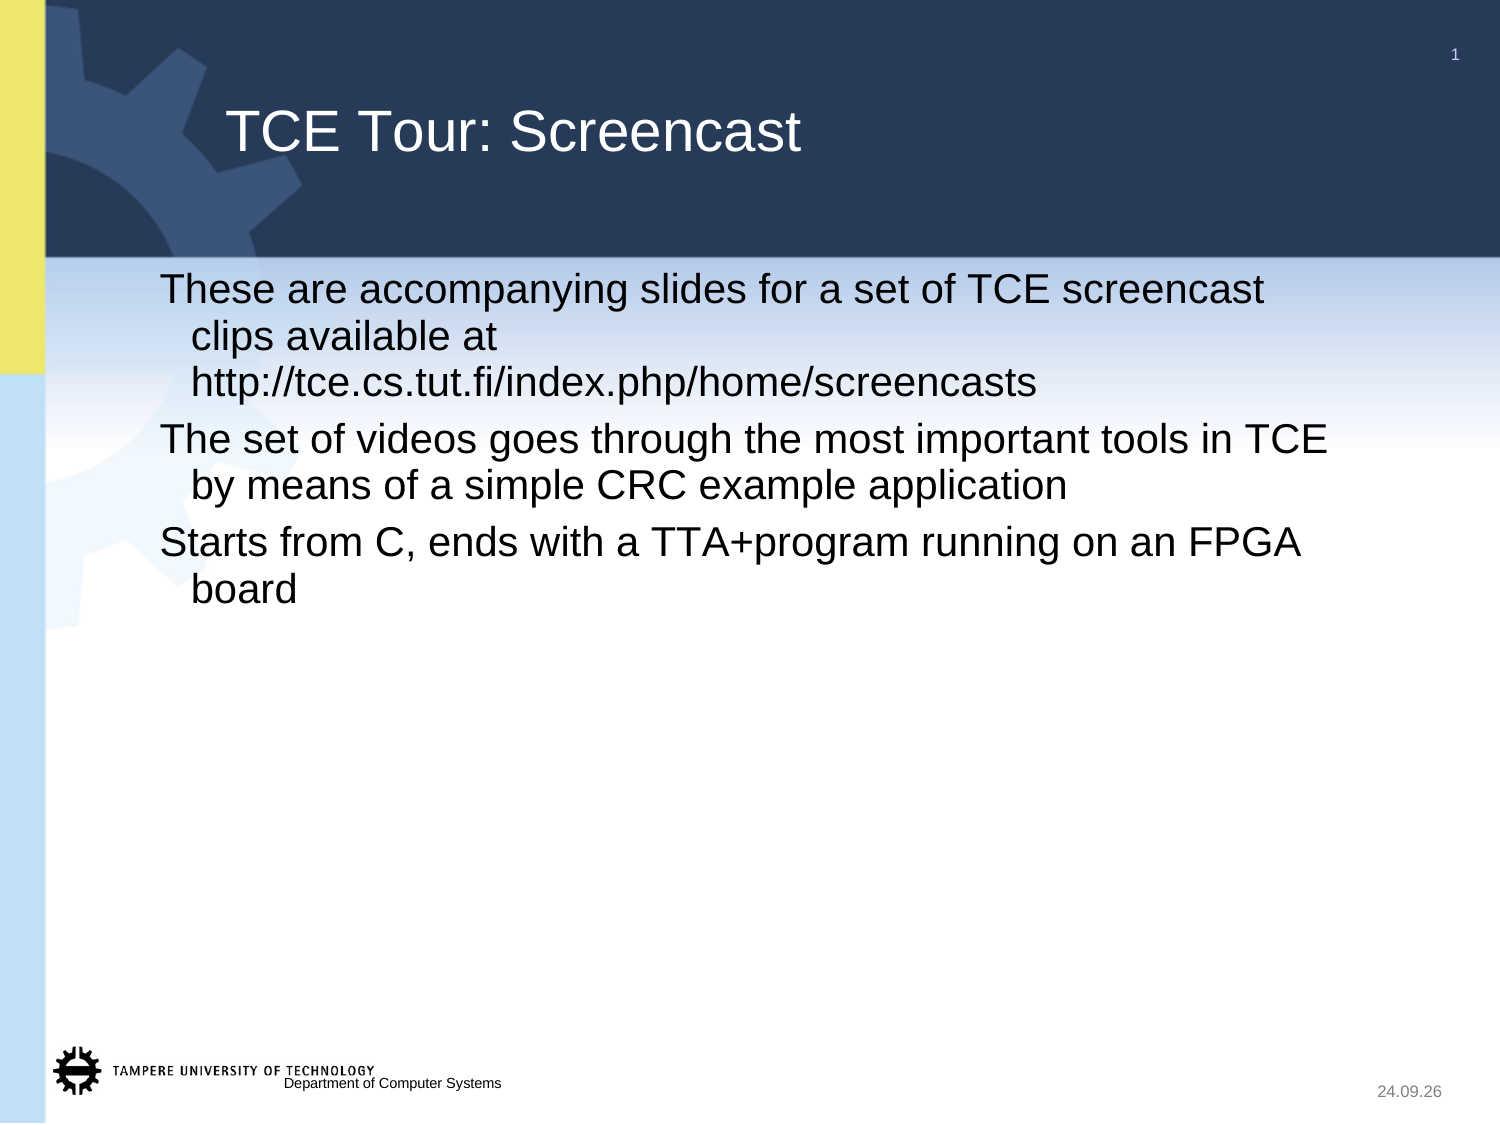

# TCE Tour: Screencast
1
These are accompanying slides for a set of TCE screencast clips available at
http://tce.cs.tut.fi/index.php/home/screencasts
The set of videos goes through the most important tools in TCE by means of a simple CRC example application
Starts from C, ends with a TTA+program running on an FPGA board